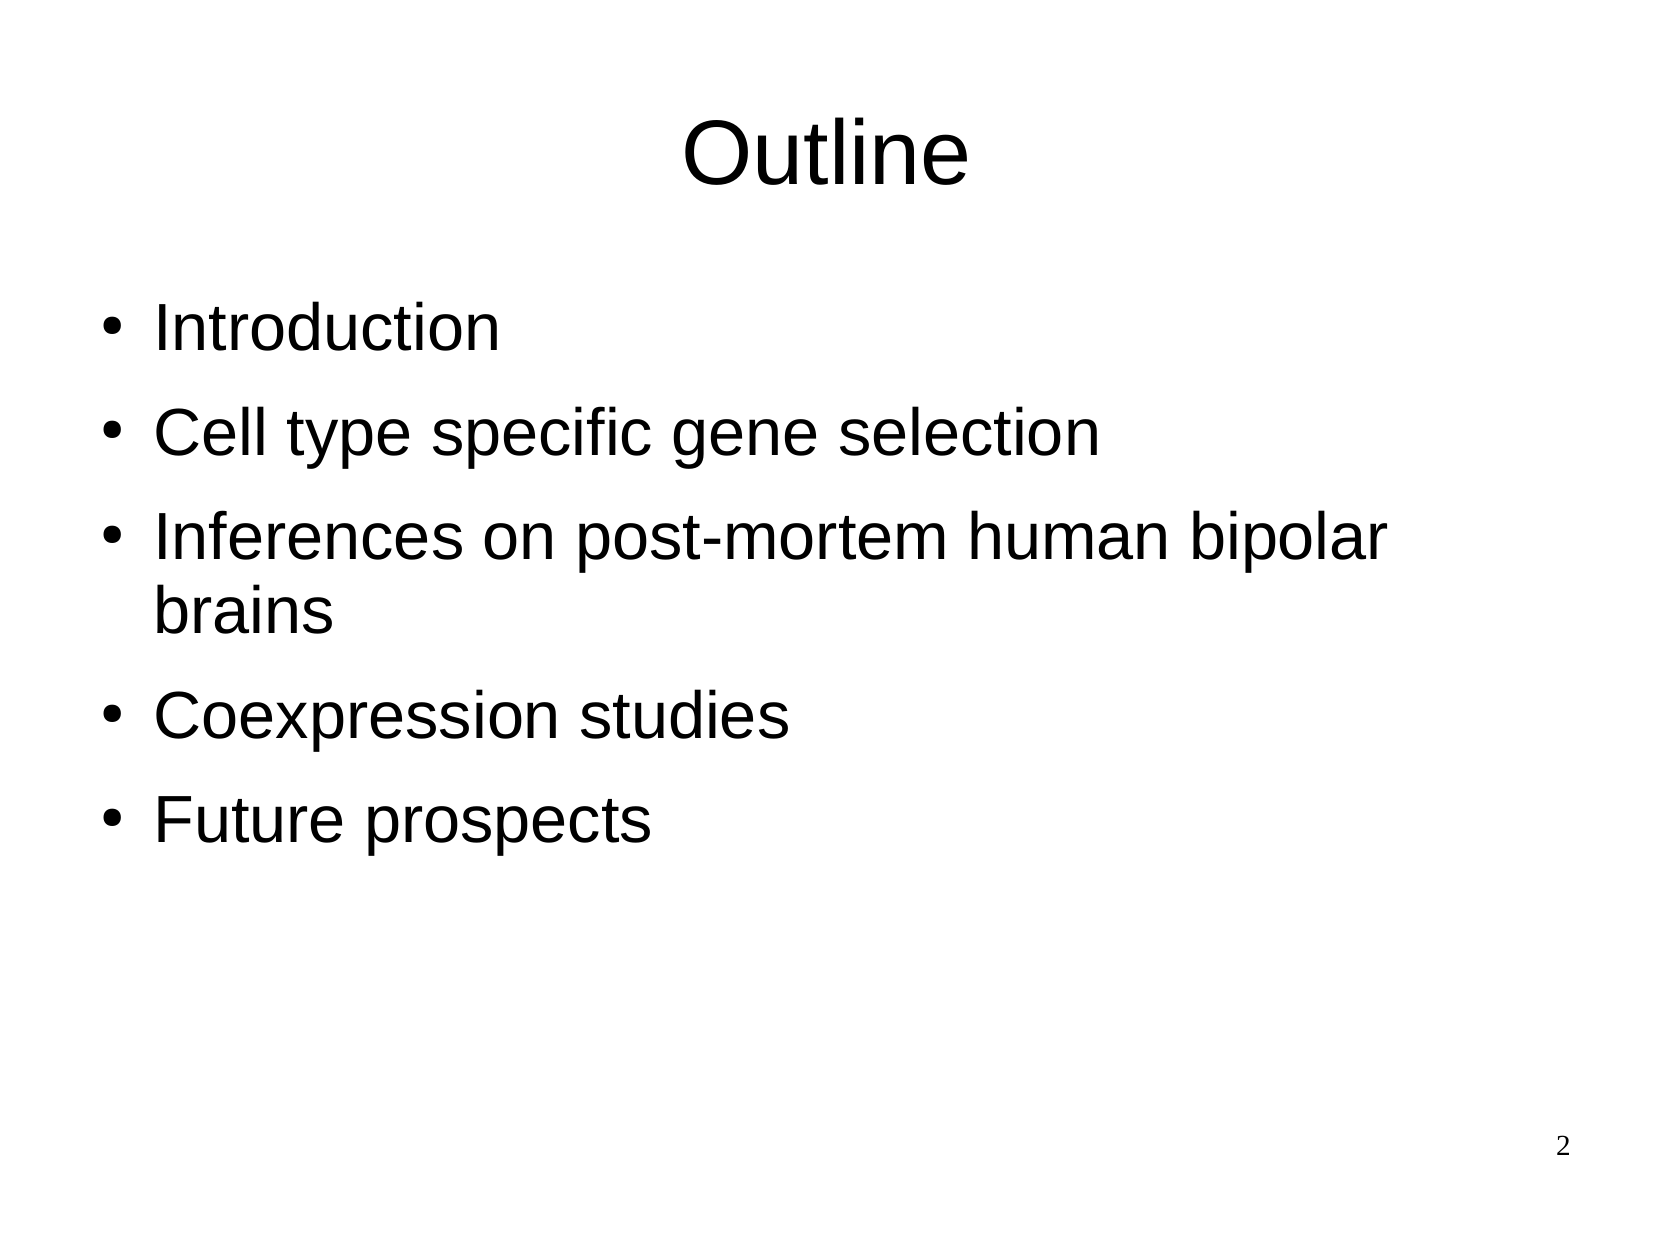

# Outline
Introduction
Cell type specific gene selection
Inferences on post-mortem human bipolar brains
Coexpression studies
Future prospects
2